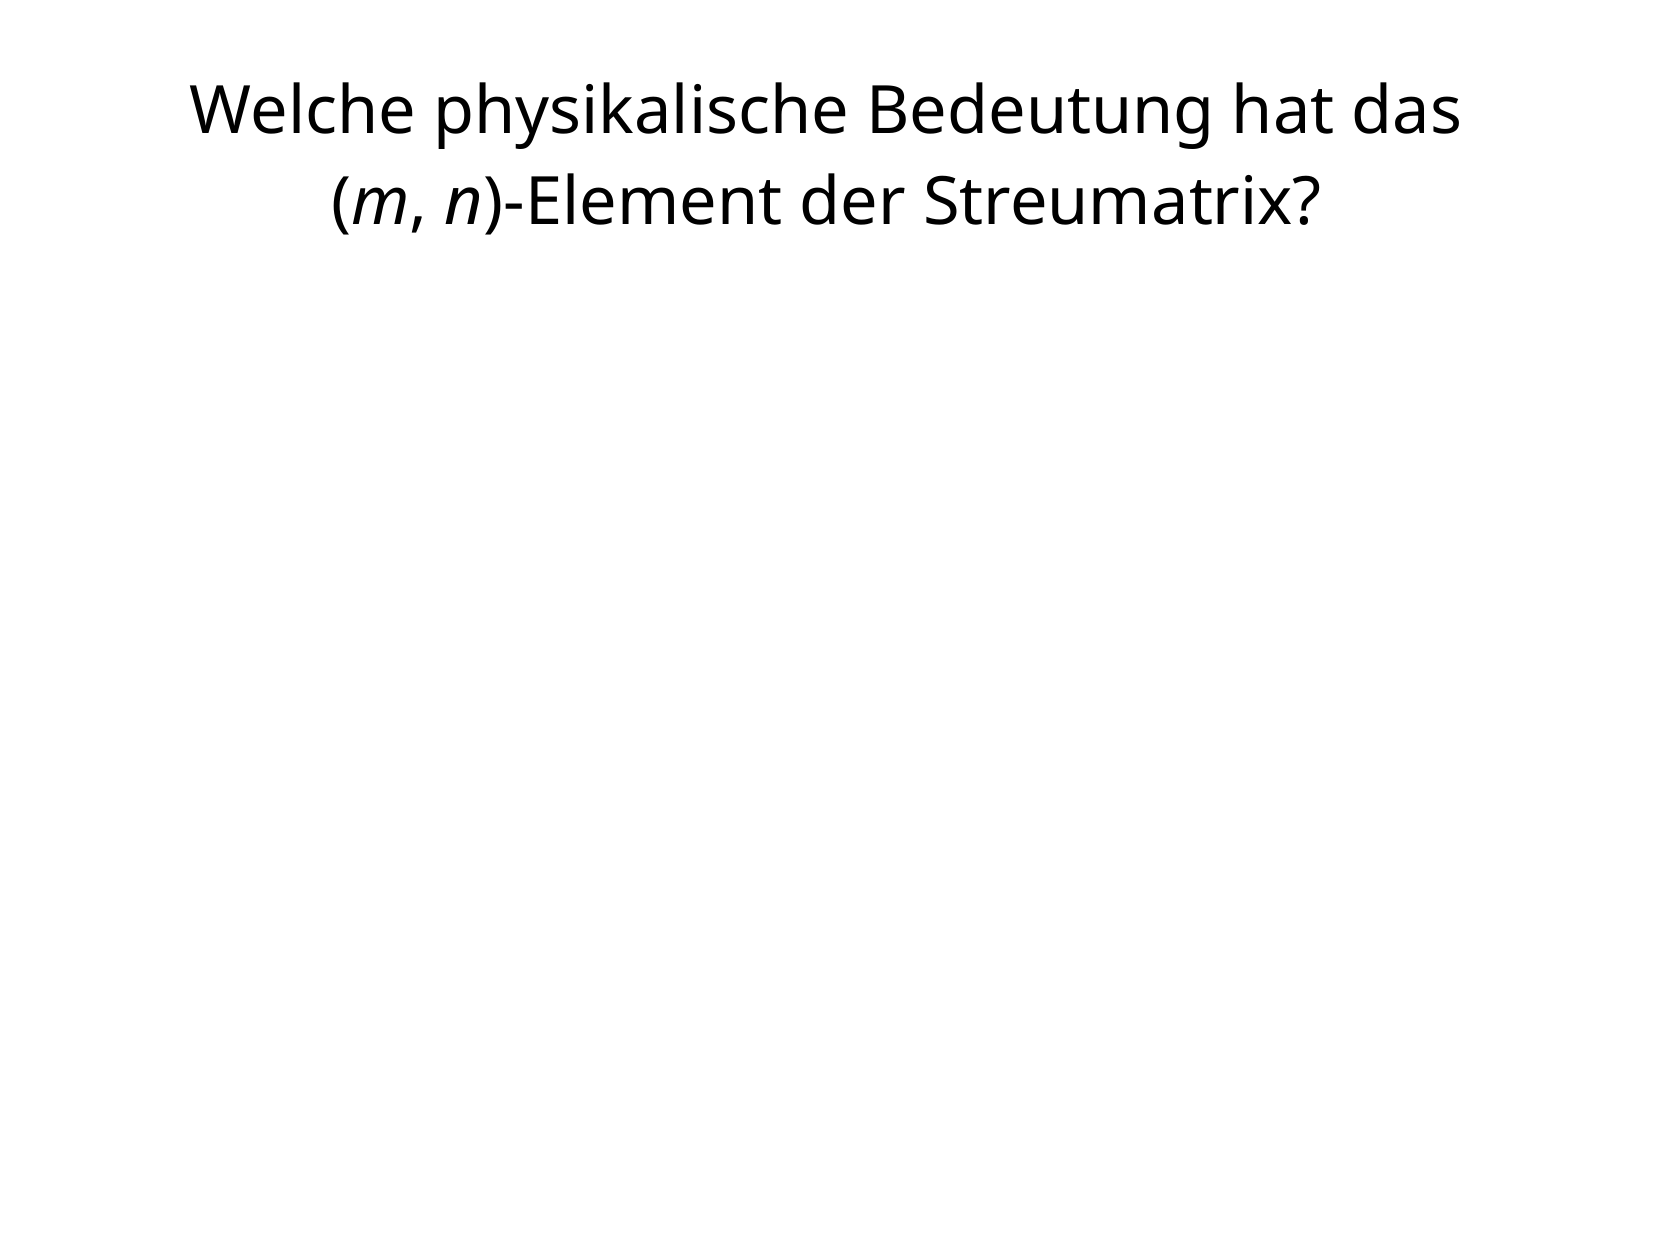

# Welche physikalische Bedeutung hat das (m, n)‑Element der Streumatrix?